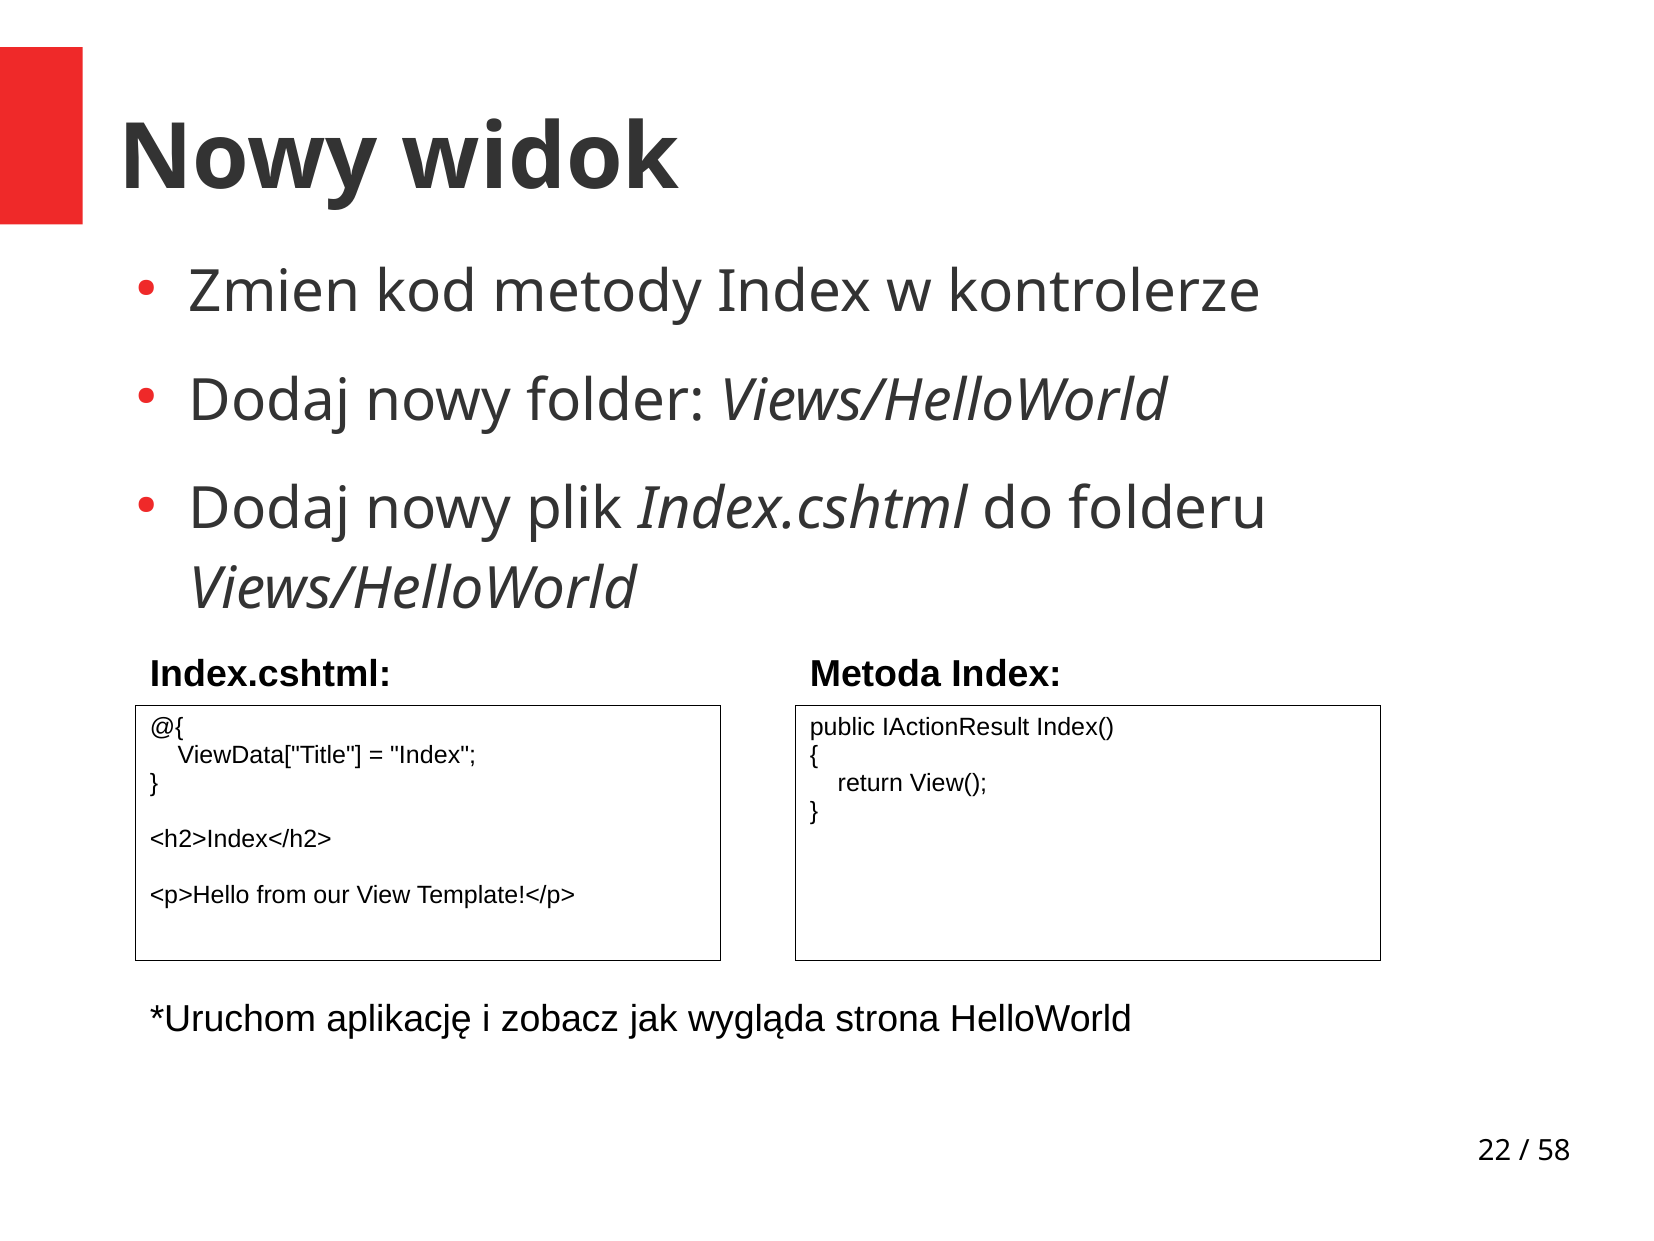

# Nowy widok
Zmien kod metody Index w kontrolerze
Dodaj nowy folder: Views/HelloWorld
Dodaj nowy plik Index.cshtml do folderu Views/HelloWorld
Index.cshtml:
Metoda Index:
@{
 ViewData["Title"] = "Index";
}
<h2>Index</h2>
<p>Hello from our View Template!</p>
public IActionResult Index()
{
 return View();
}
*Uruchom aplikację i zobacz jak wygląda strona HelloWorld
22